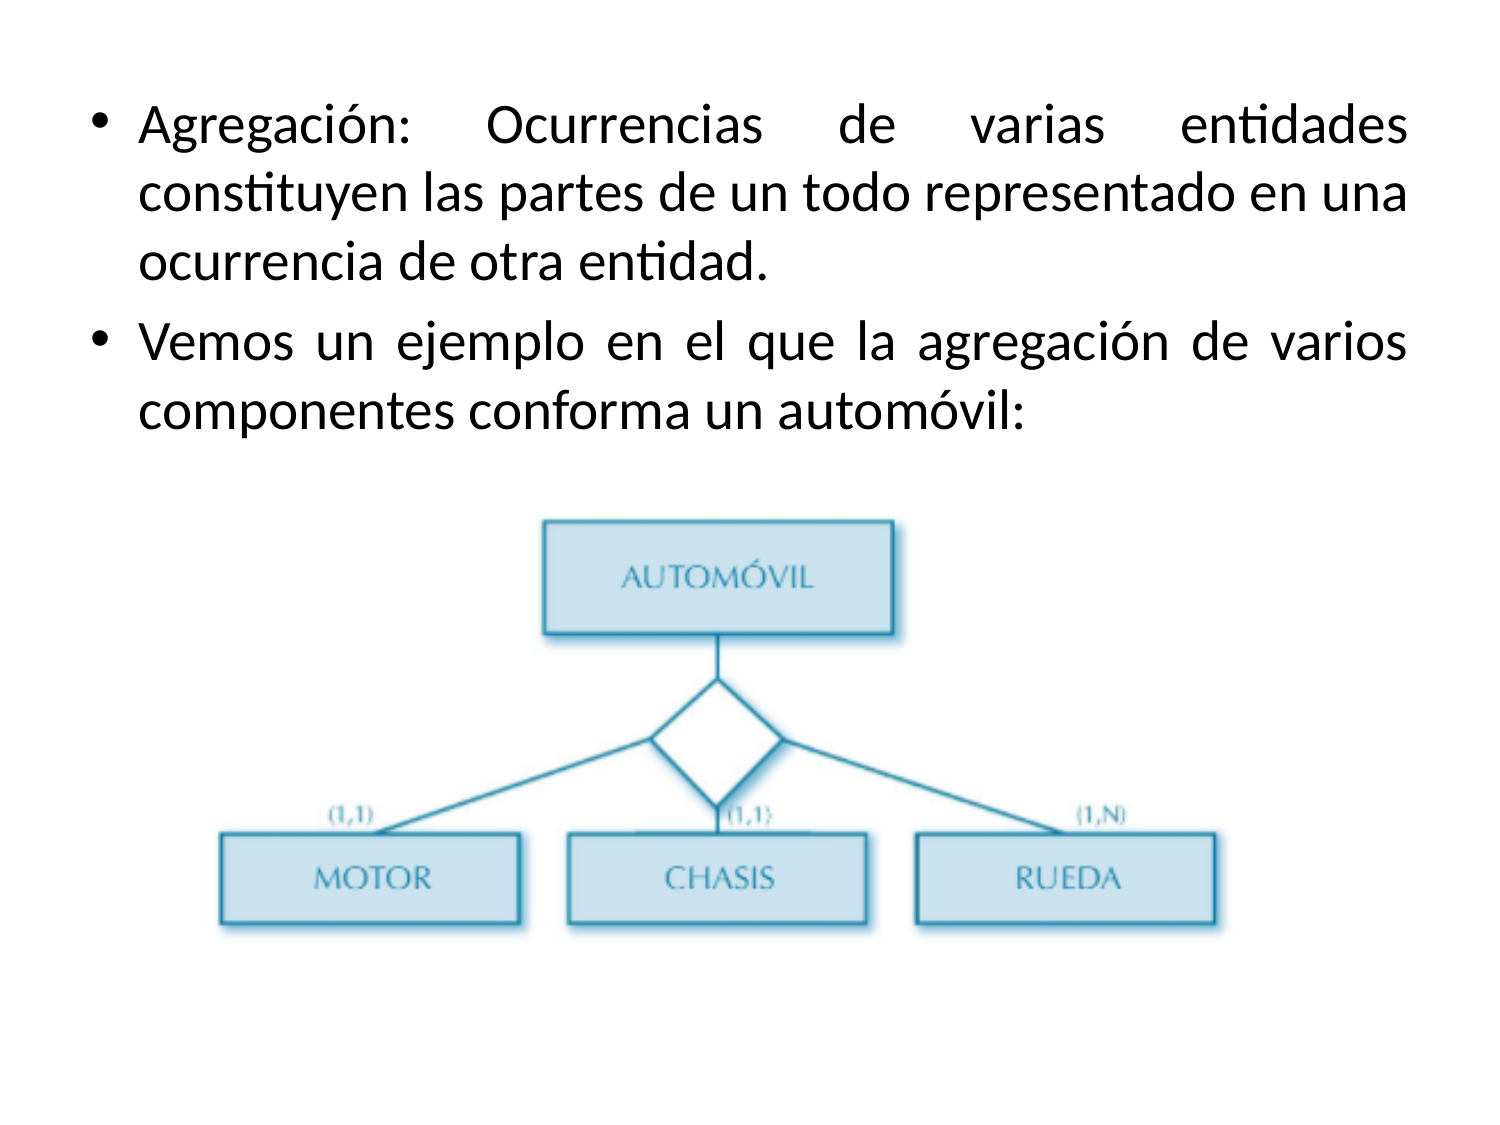

# Agregación: Ocurrencias de varias entidades constituyen las partes de un todo representado en una ocurrencia de otra entidad.
Vemos un ejemplo en el que la agregación de varios componentes conforma un automóvil: